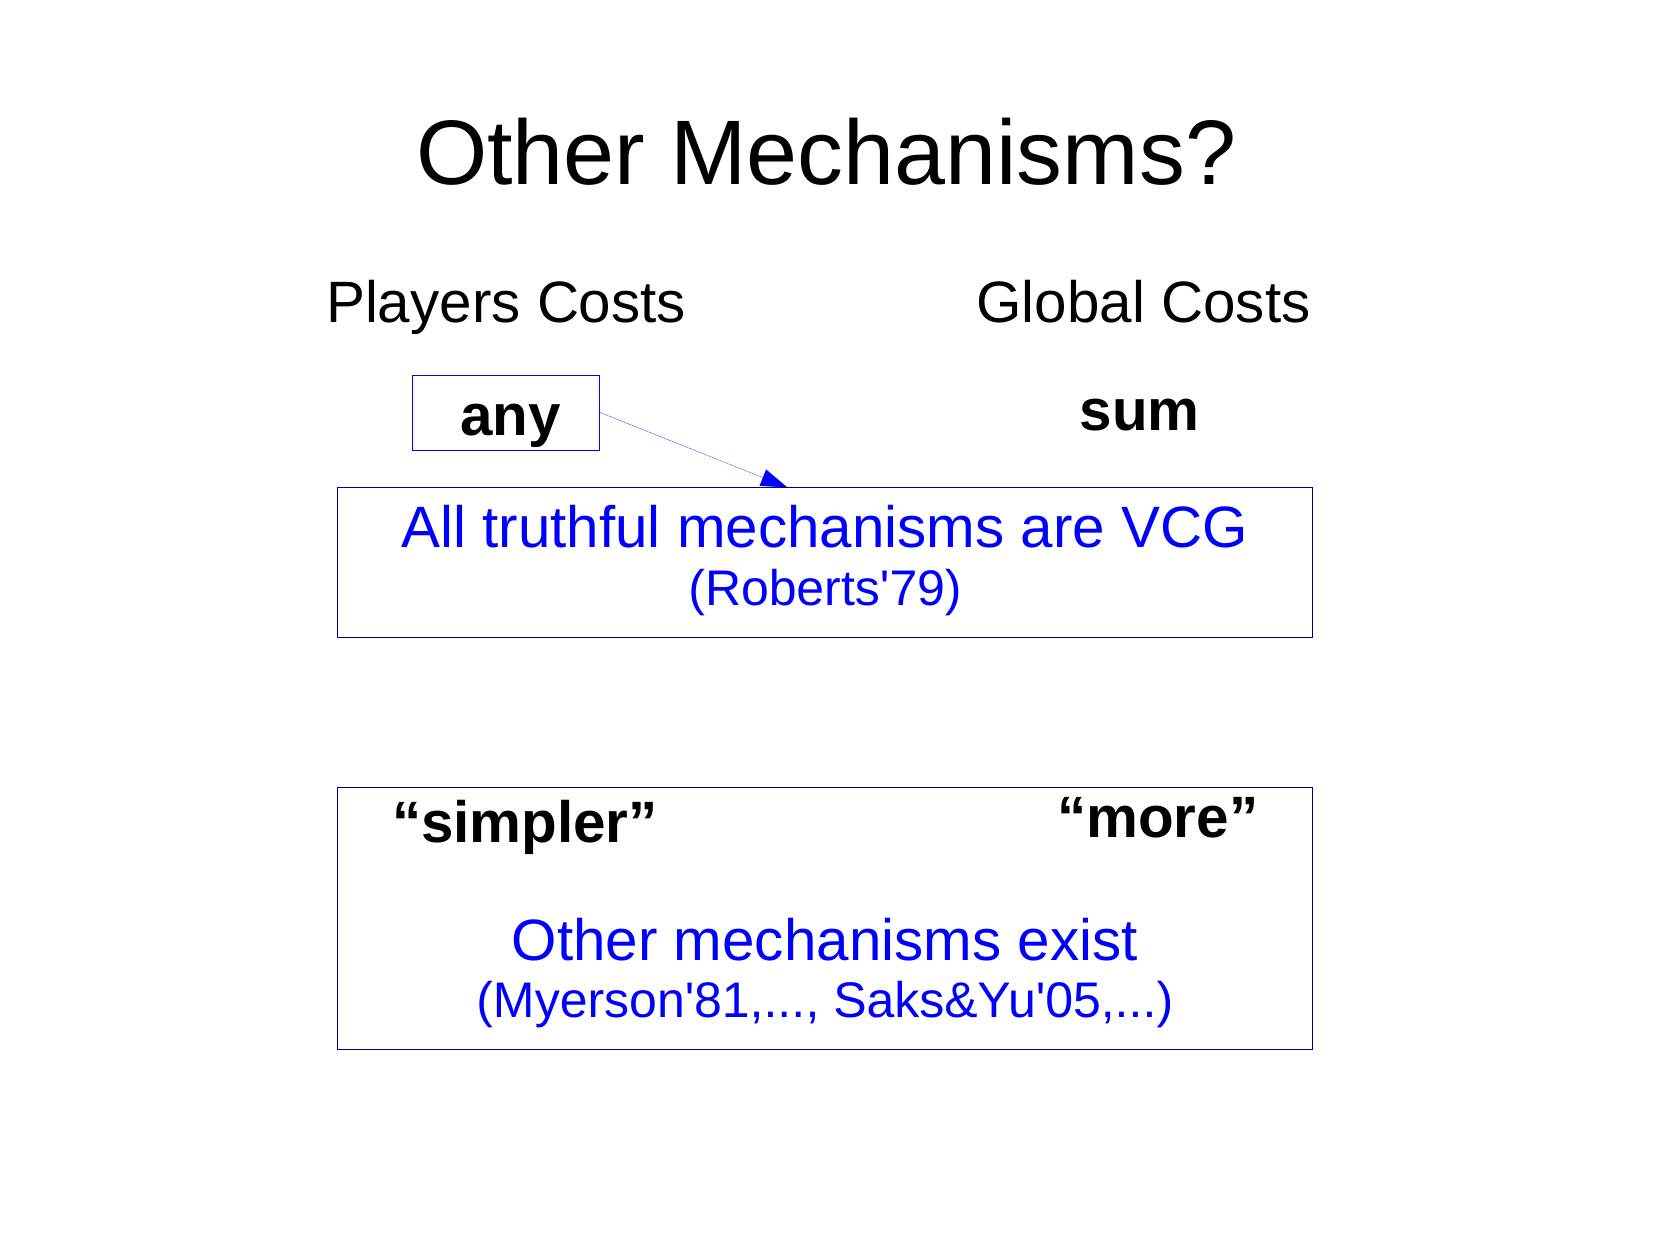

# Other Mechanisms?
Players Costs
Global Costs
sum
any
All truthful mechanisms are VCG
(Roberts'79)
“more”
“simpler”
Other mechanisms exist
(Myerson'81,..., Saks&Yu'05,...)